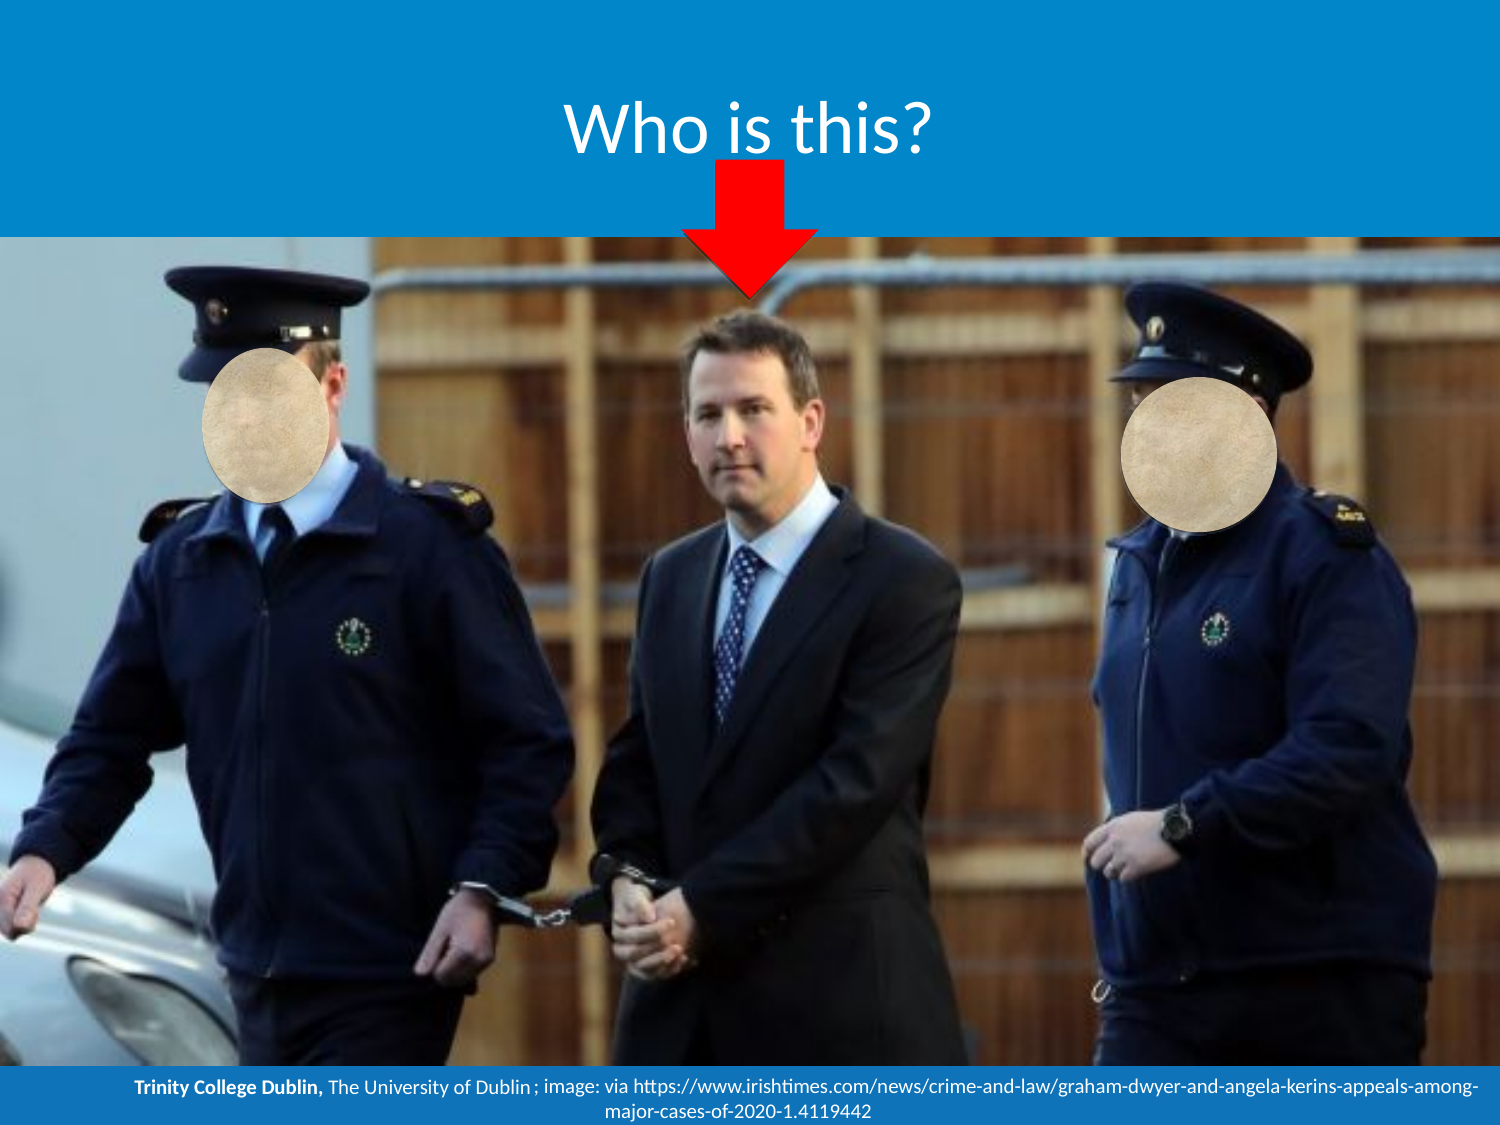

Who is this?
; image:
via https://www.irishtimes.com/news/crime-and-law/graham-dwyer-and-angela-kerins-appeals-among-major-cases-of-2020-1.4119442